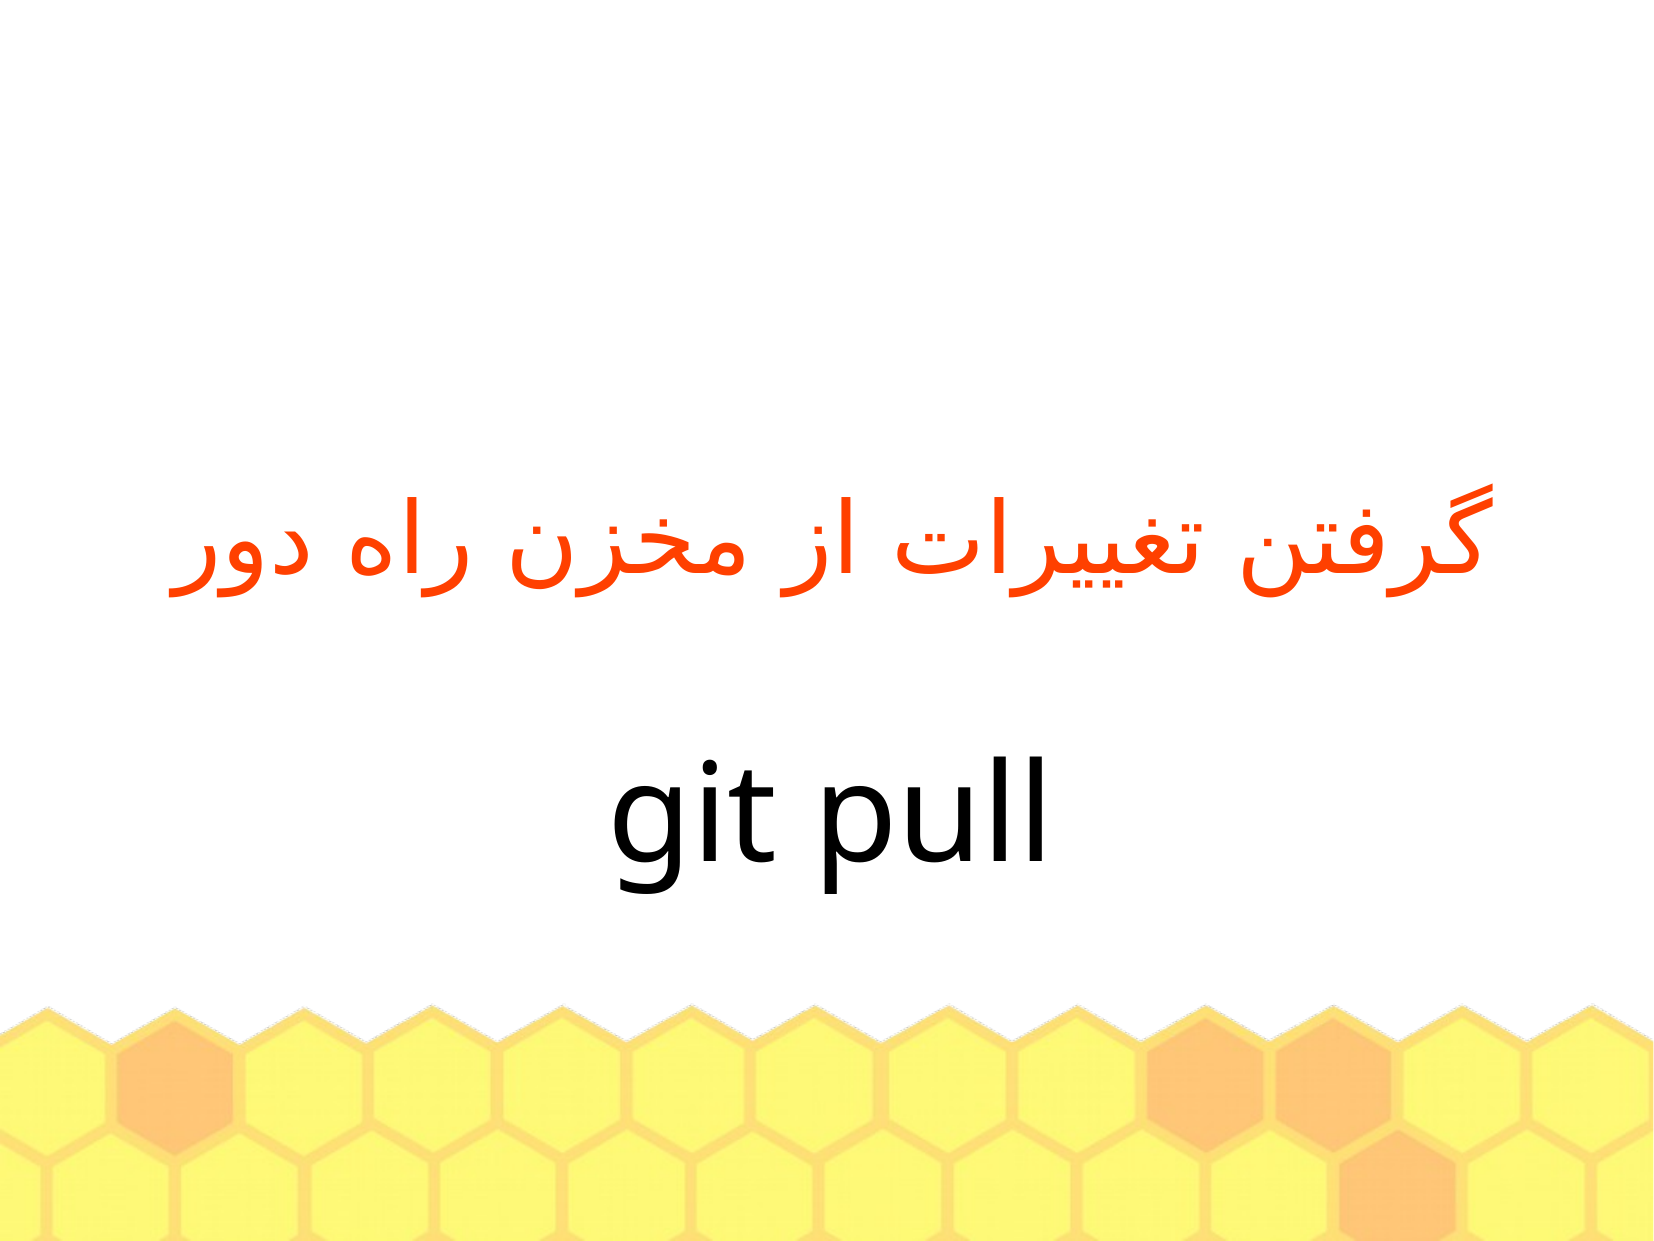

# گرفتن تغییرات از مخزن راه دور
git pull